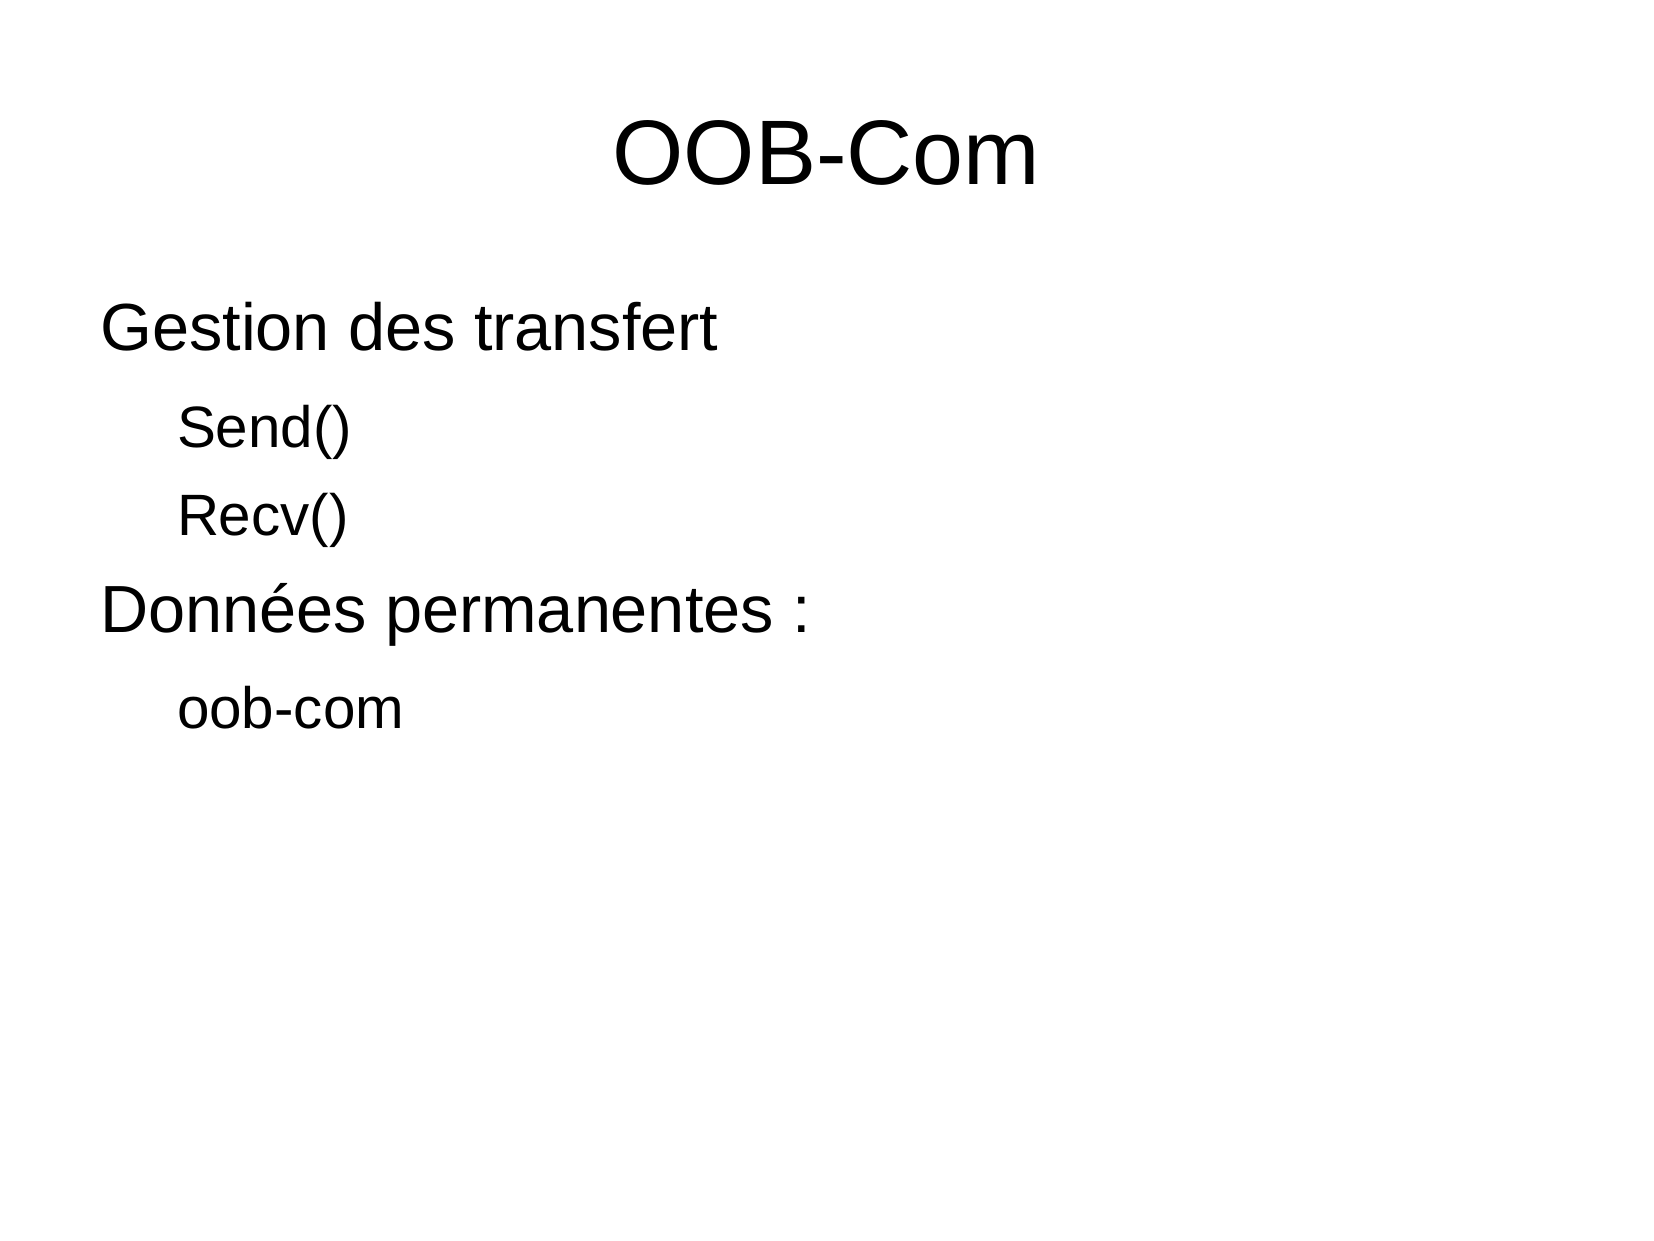

# OOB-Com
Gestion des transfert
Send()
Recv()
Données permanentes :
oob-com